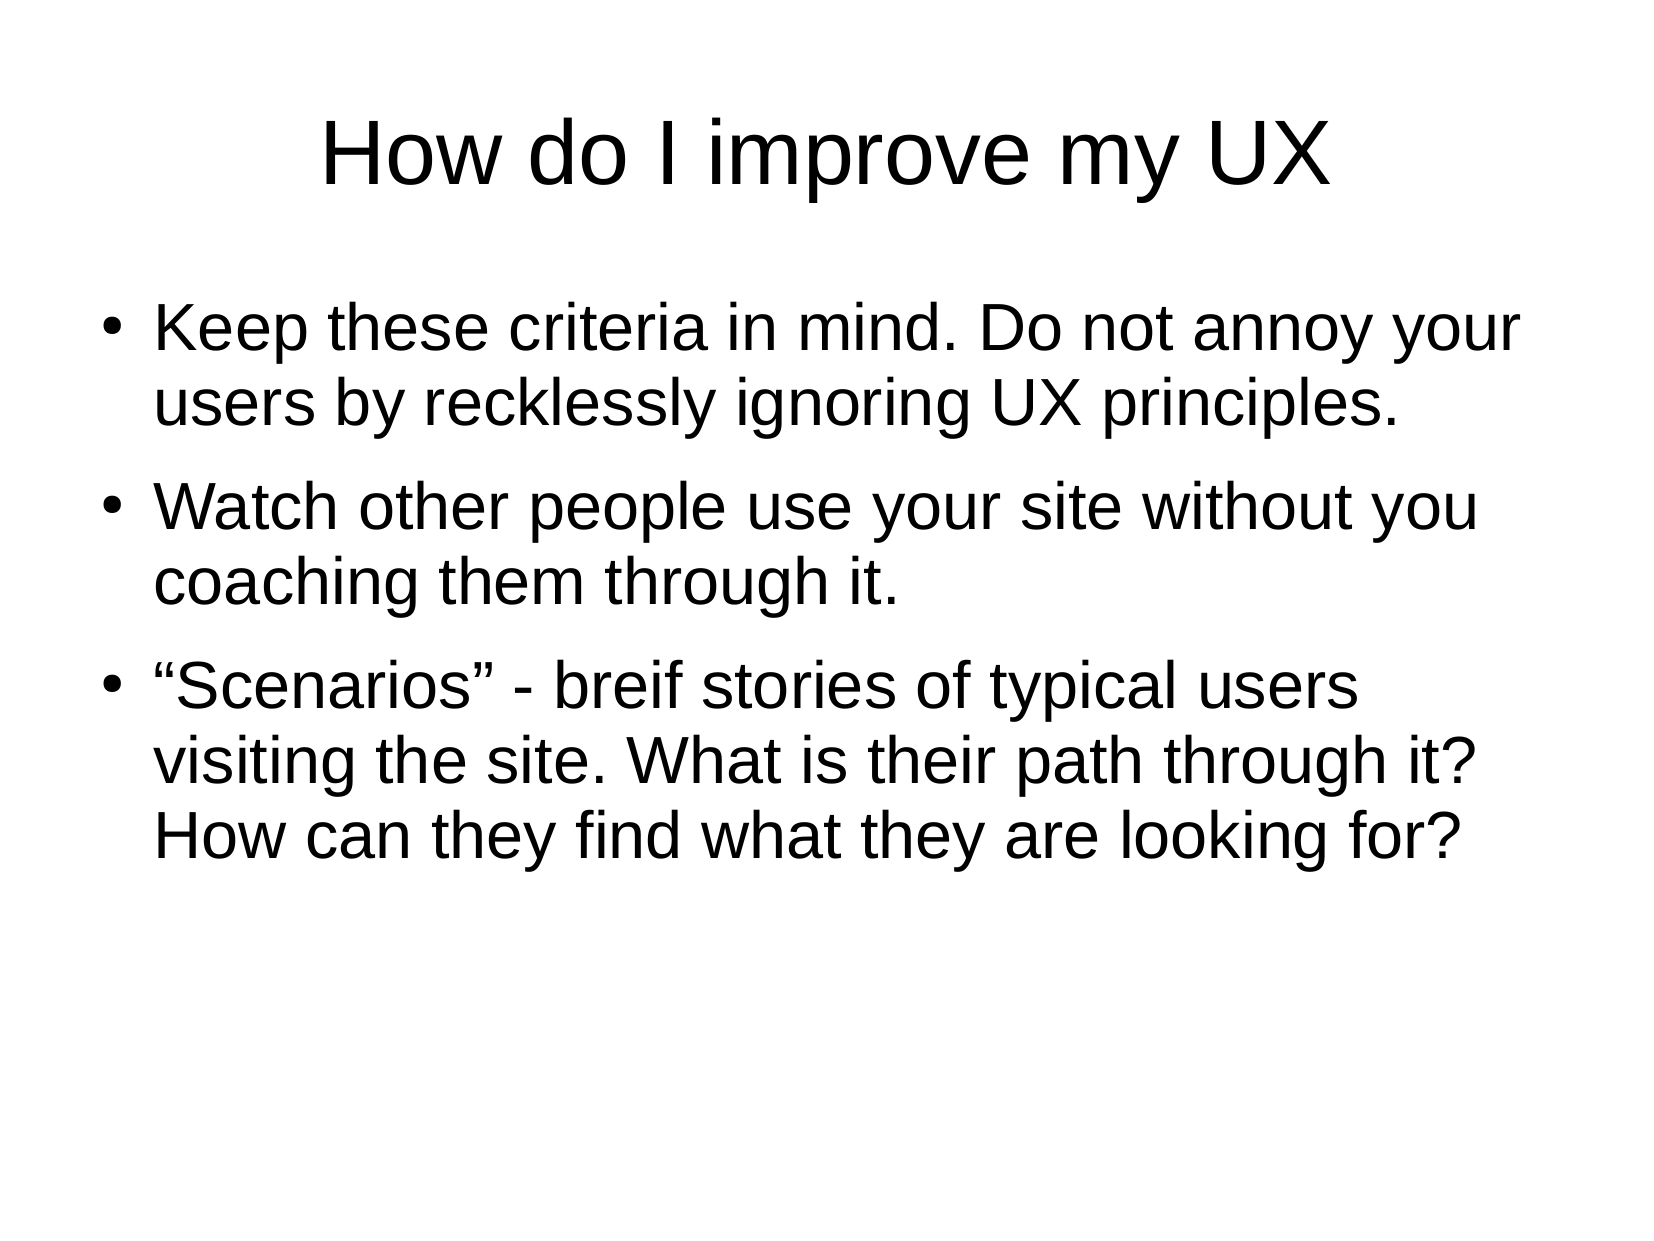

# How do I improve my UX
Keep these criteria in mind. Do not annoy your users by recklessly ignoring UX principles.
Watch other people use your site without you coaching them through it.
“Scenarios” - breif stories of typical users visiting the site. What is their path through it? How can they find what they are looking for?